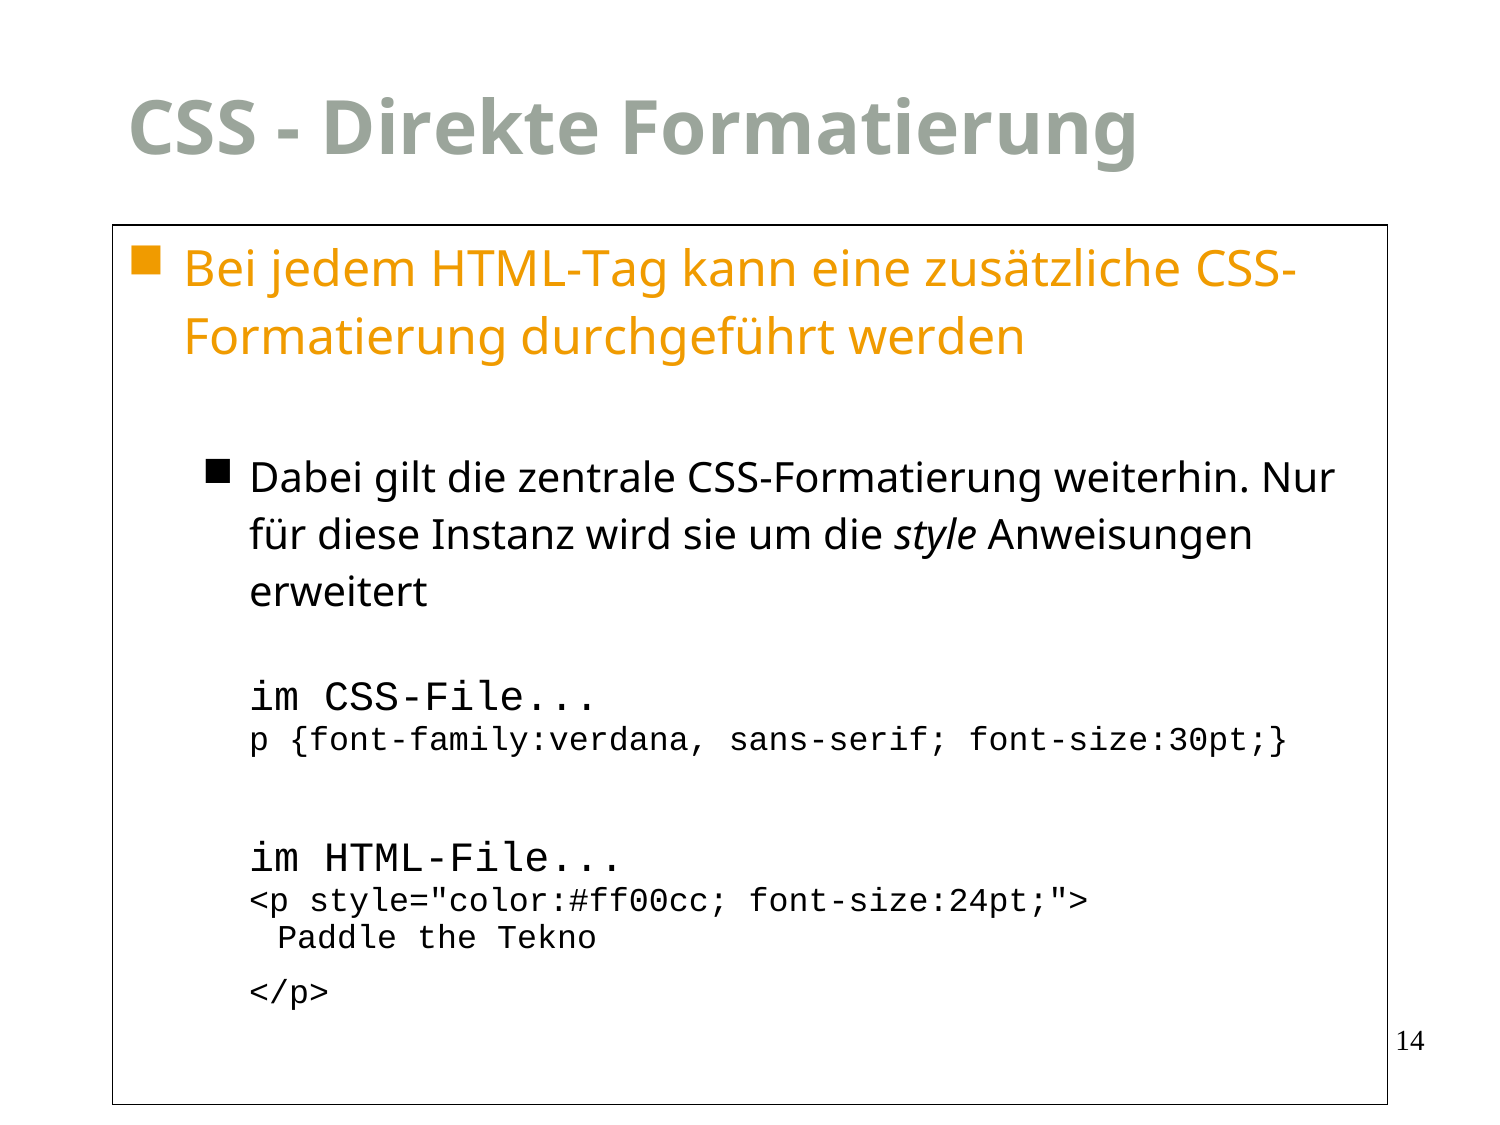

# CSS - Direkte Formatierung
Bei jedem HTML-Tag kann eine zusätzliche CSS-Formatierung durchgeführt werden
Dabei gilt die zentrale CSS-Formatierung weiterhin. Nur für diese Instanz wird sie um die style Anweisungen erweitert
im CSS-File...
p {font-family:verdana, sans-serif; font-size:30pt;}
im HTML-File...
<p style="color:#ff00cc; font-size:24pt;">
	Paddle the Tekno
</p>
14